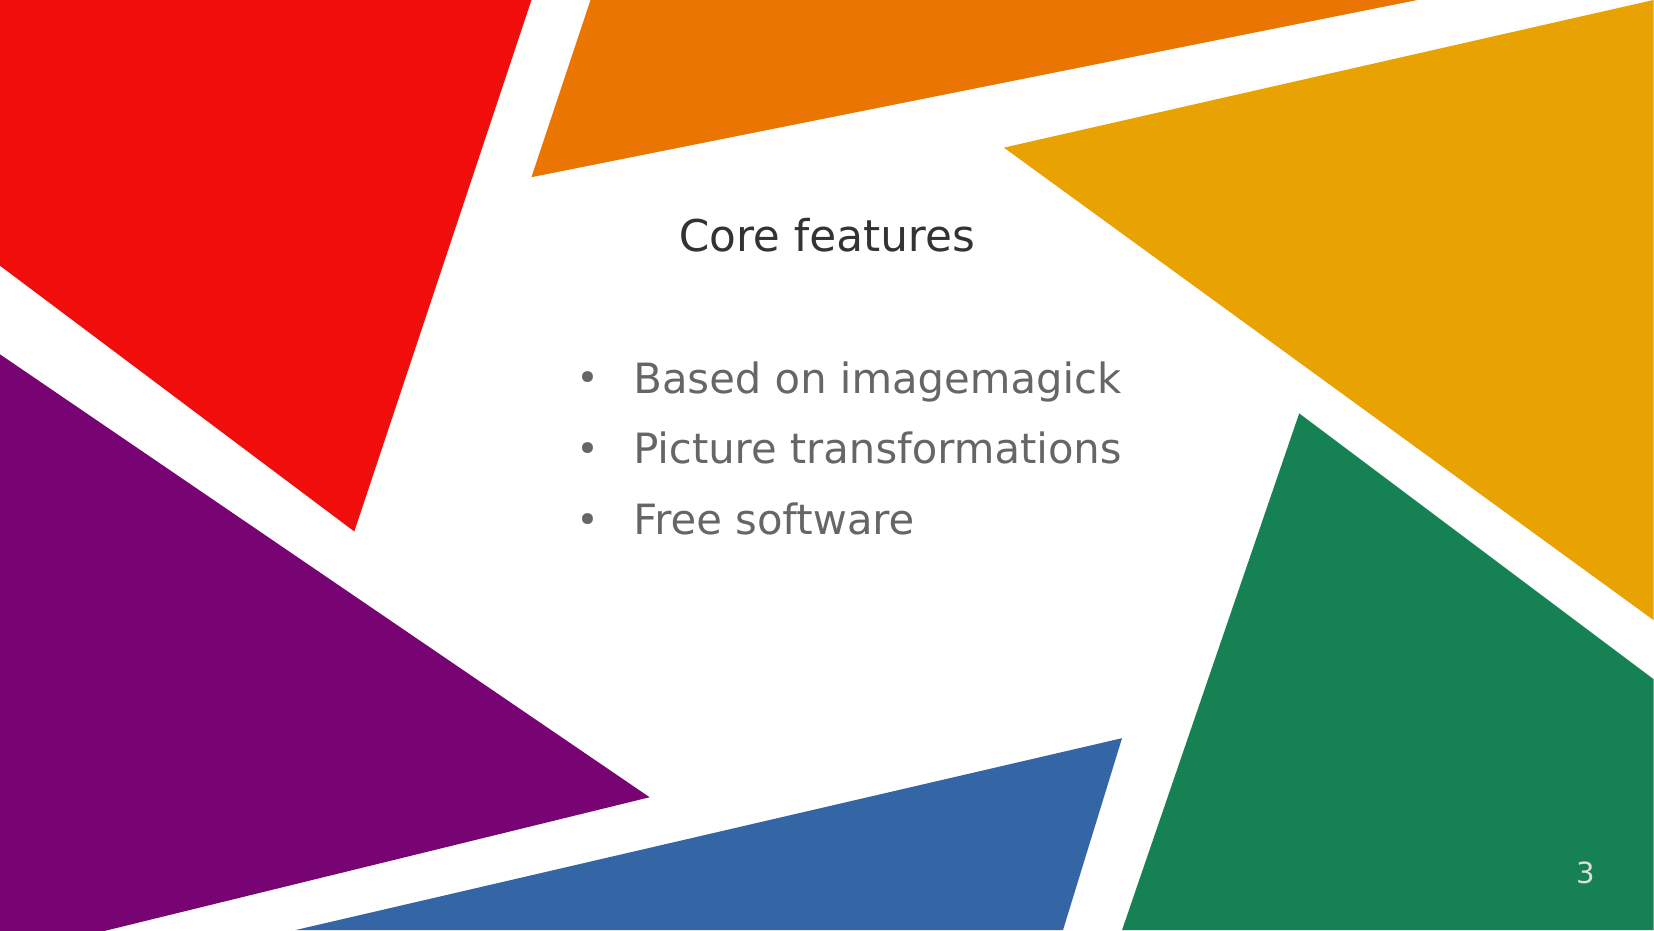

# Core features
Based on imagemagick
Picture transformations
Free software
3